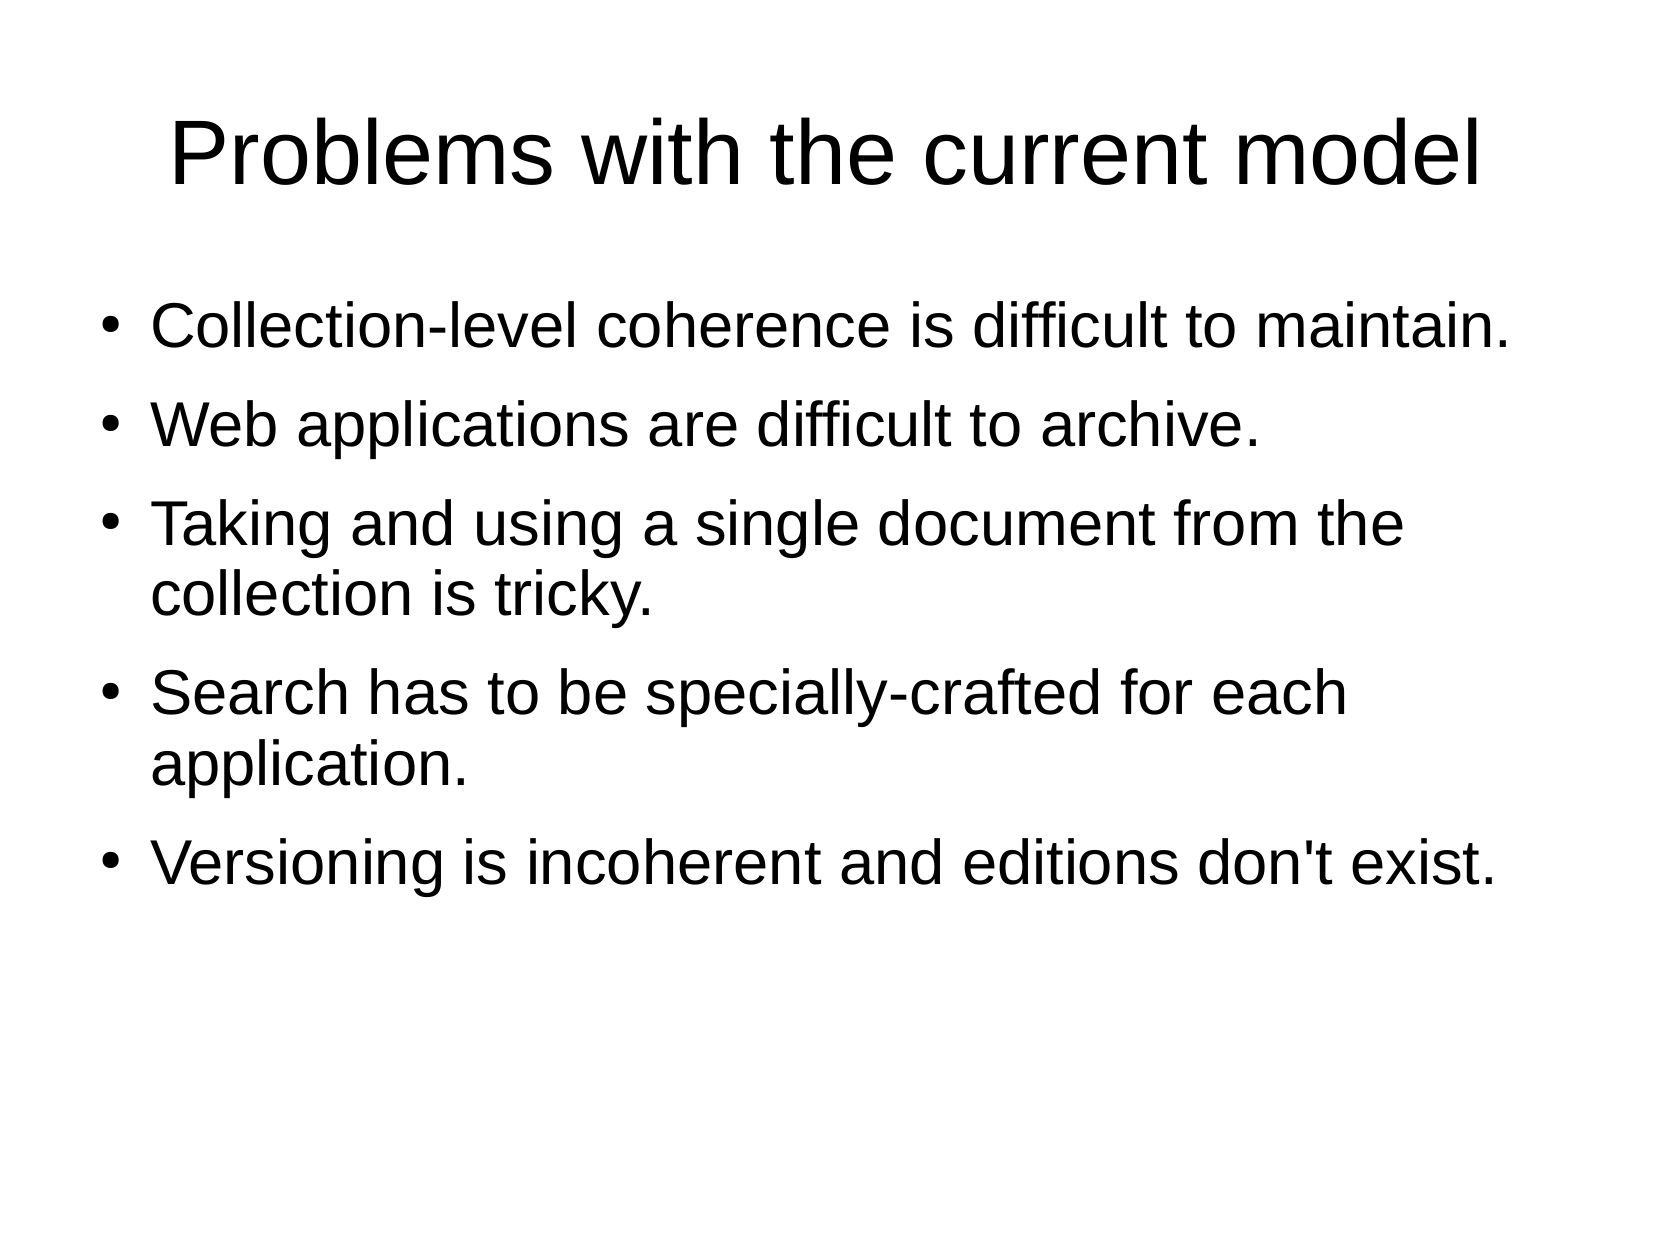

# Problems with the current model
Collection-level coherence is difficult to maintain.
Web applications are difficult to archive.
Taking and using a single document from the collection is tricky.
Search has to be specially-crafted for each application.
Versioning is incoherent and editions don't exist.